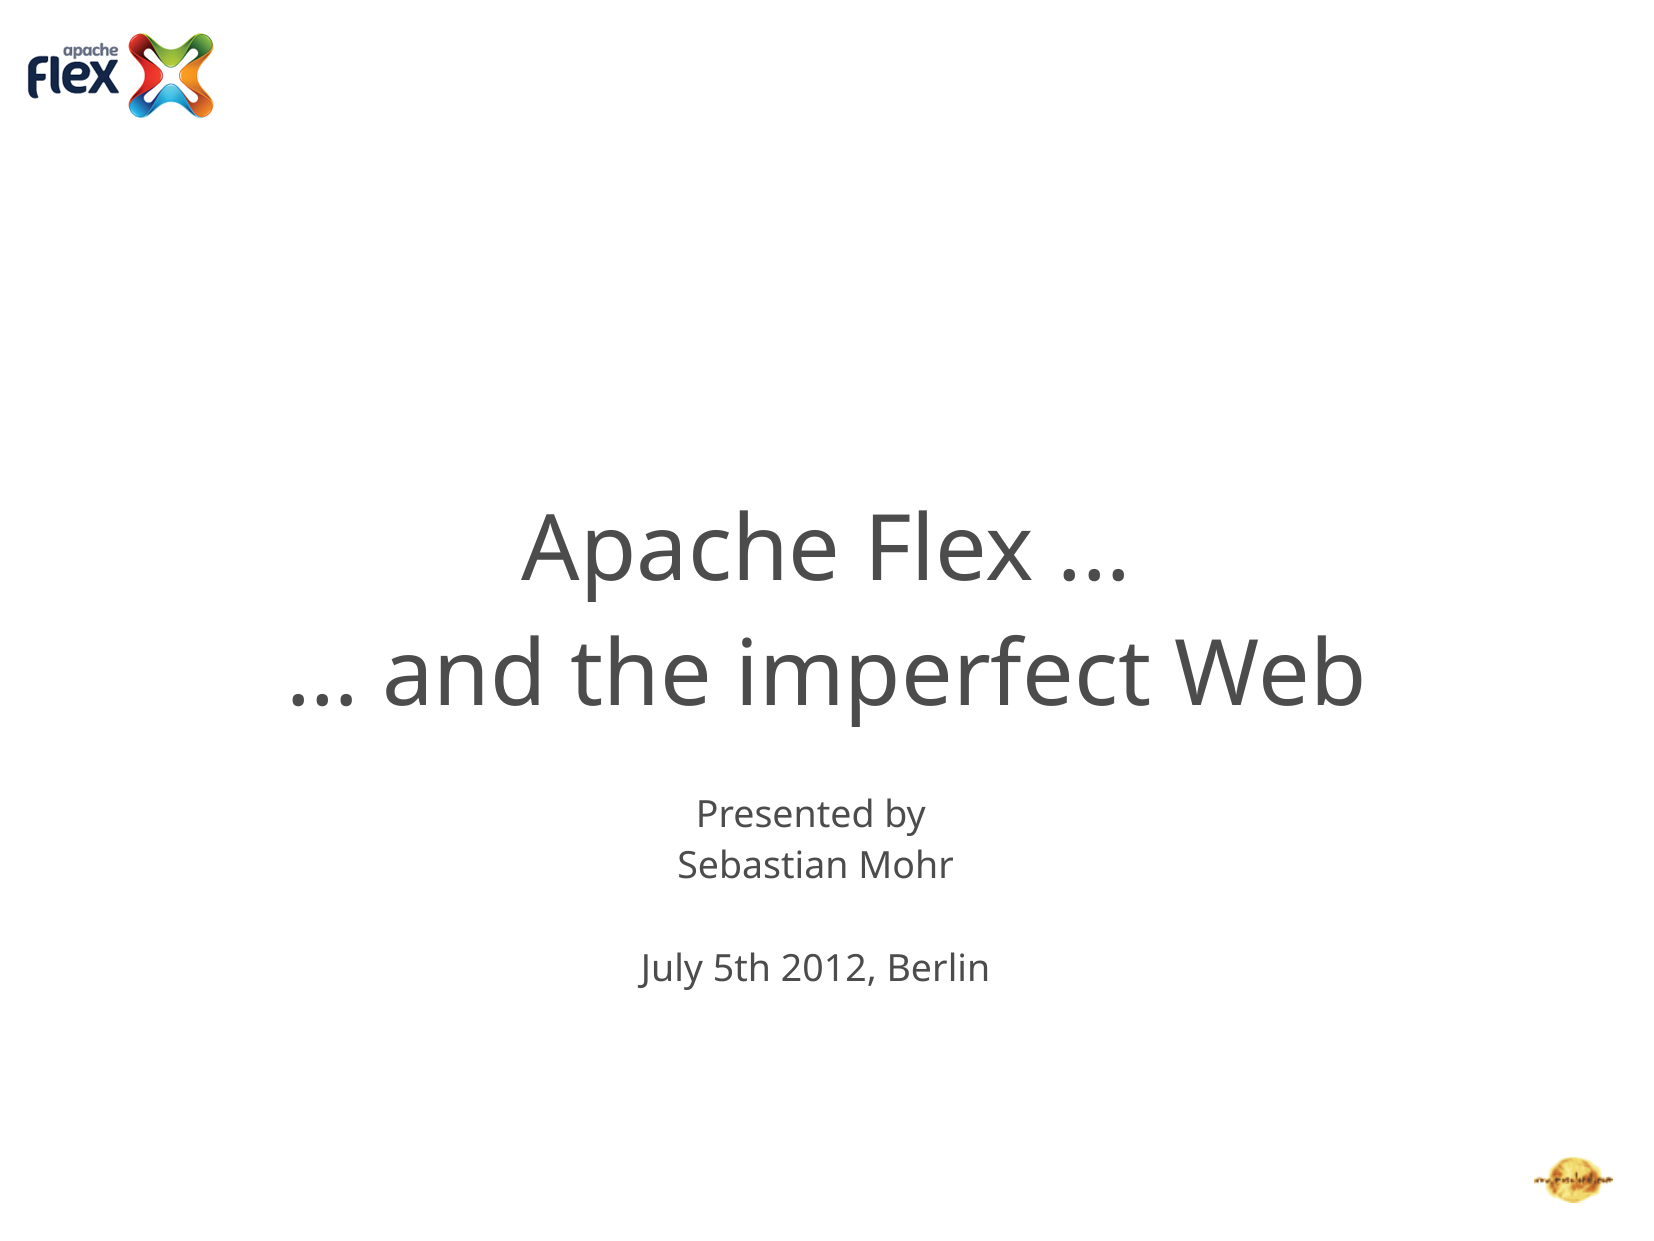

# Apache Flex ... … and the imperfect Web
Presented by
Sebastian Mohr
July 5th 2012, Berlin